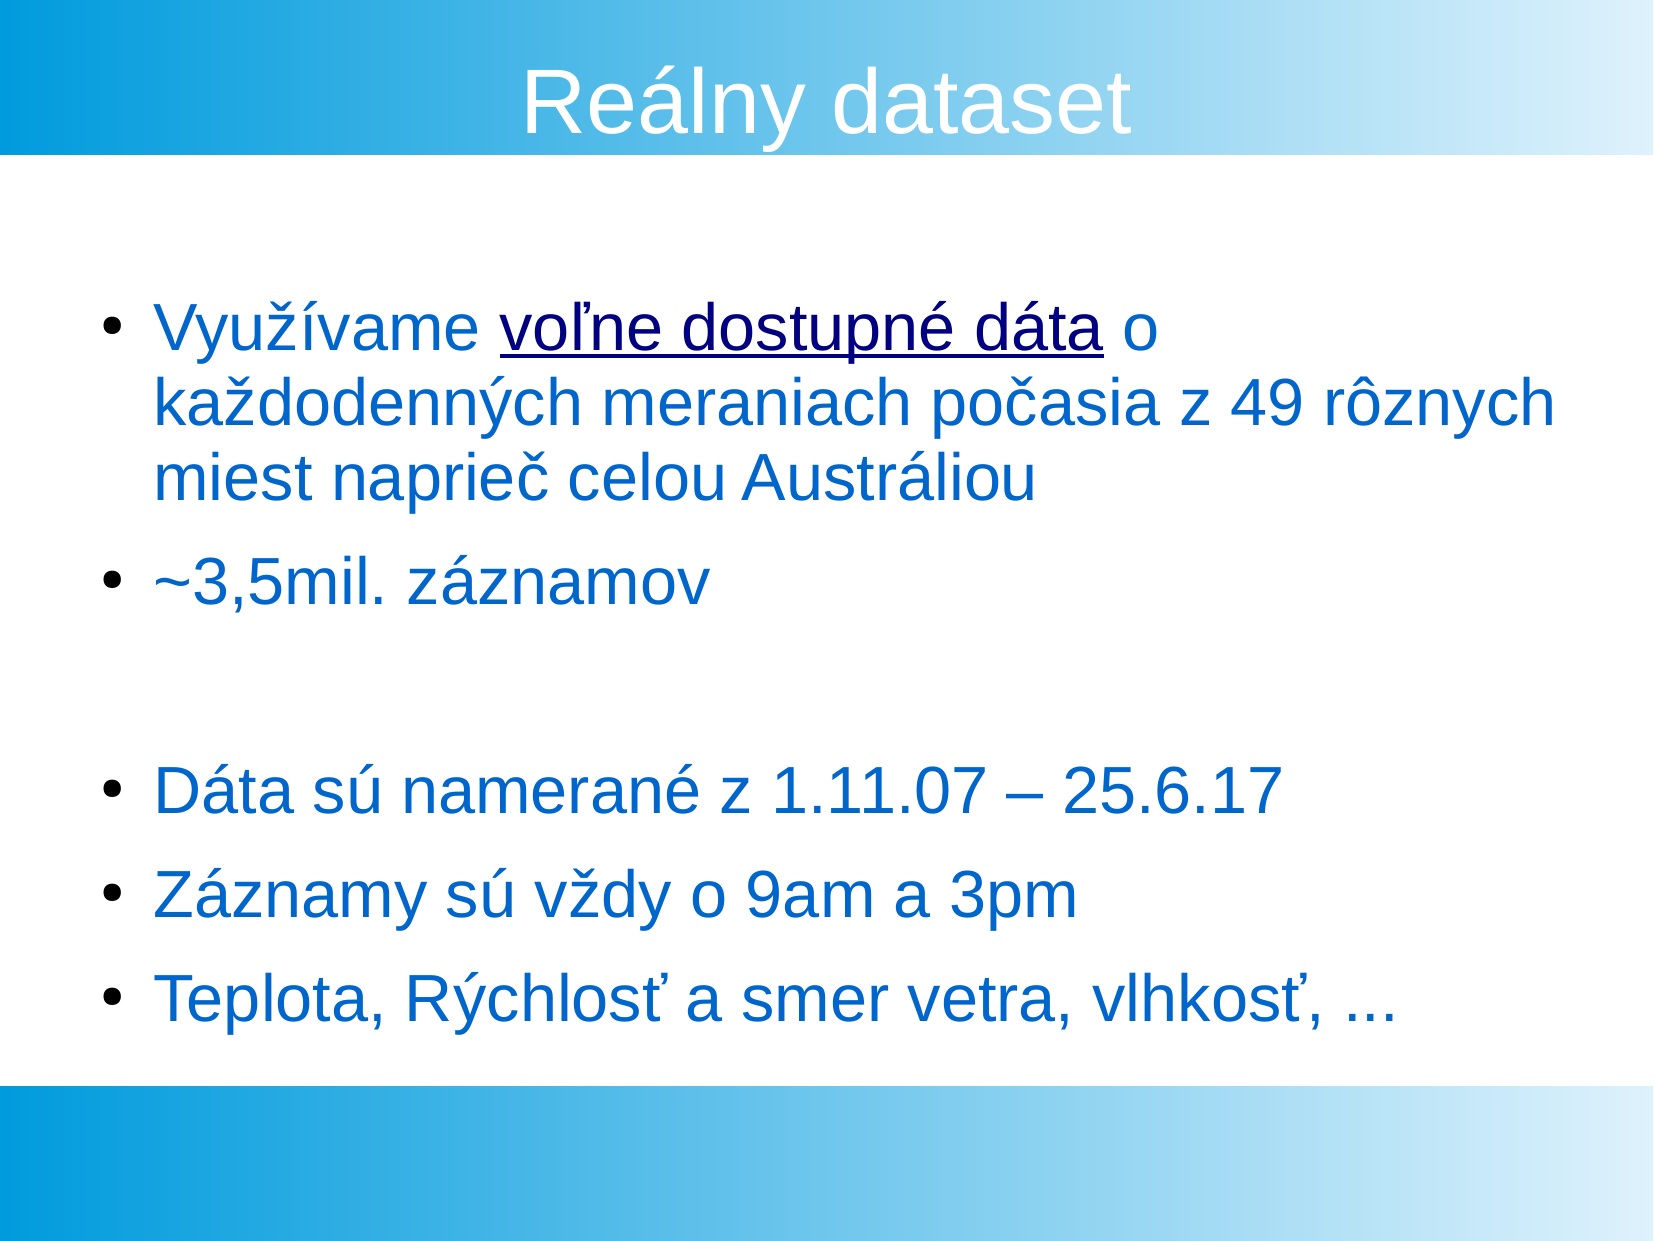

# Reálny dataset
Využívame voľne dostupné dáta o každodenných meraniach počasia z 49 rôznych miest naprieč celou Austráliou
~3,5mil. záznamov
Dáta sú namerané z 1.11.07 – 25.6.17
Záznamy sú vždy o 9am a 3pm
Teplota, Rýchlosť a smer vetra, vlhkosť, ...